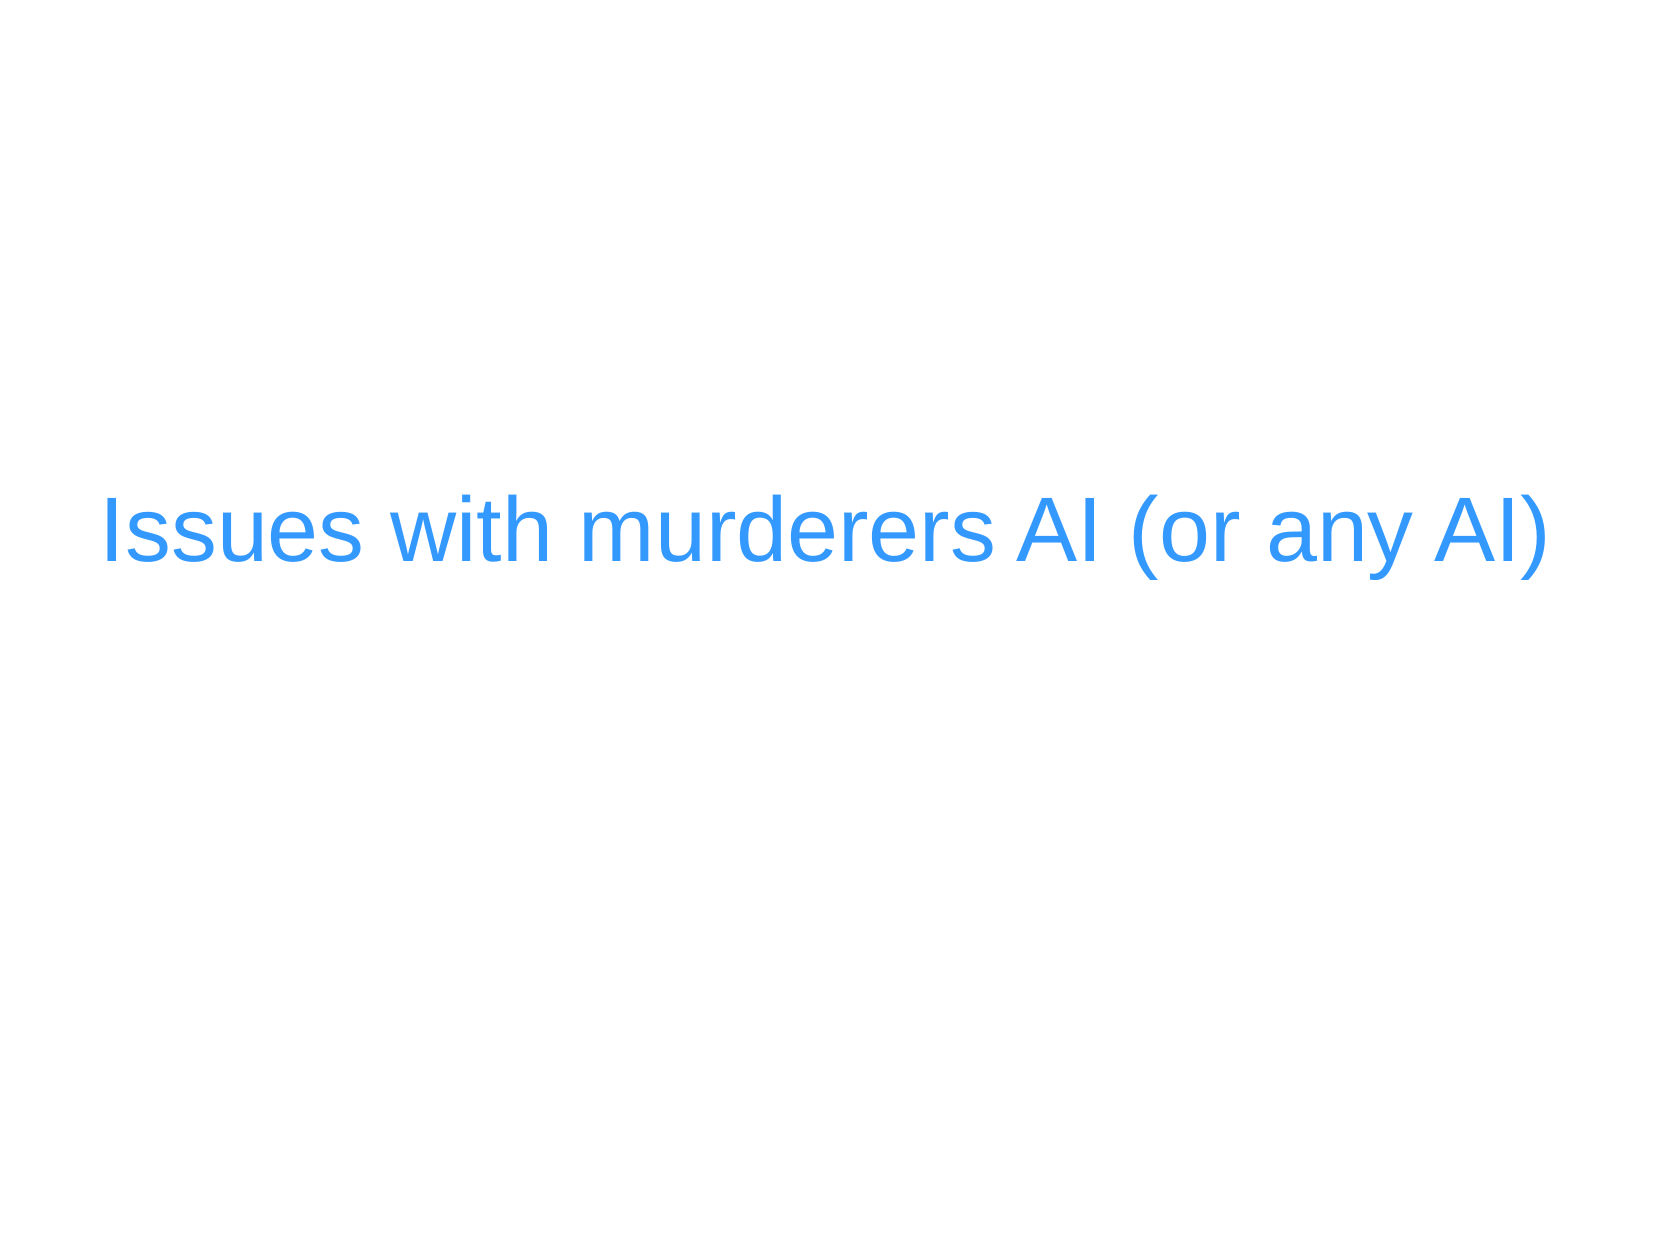

# Issues with murderers AI (or any AI)